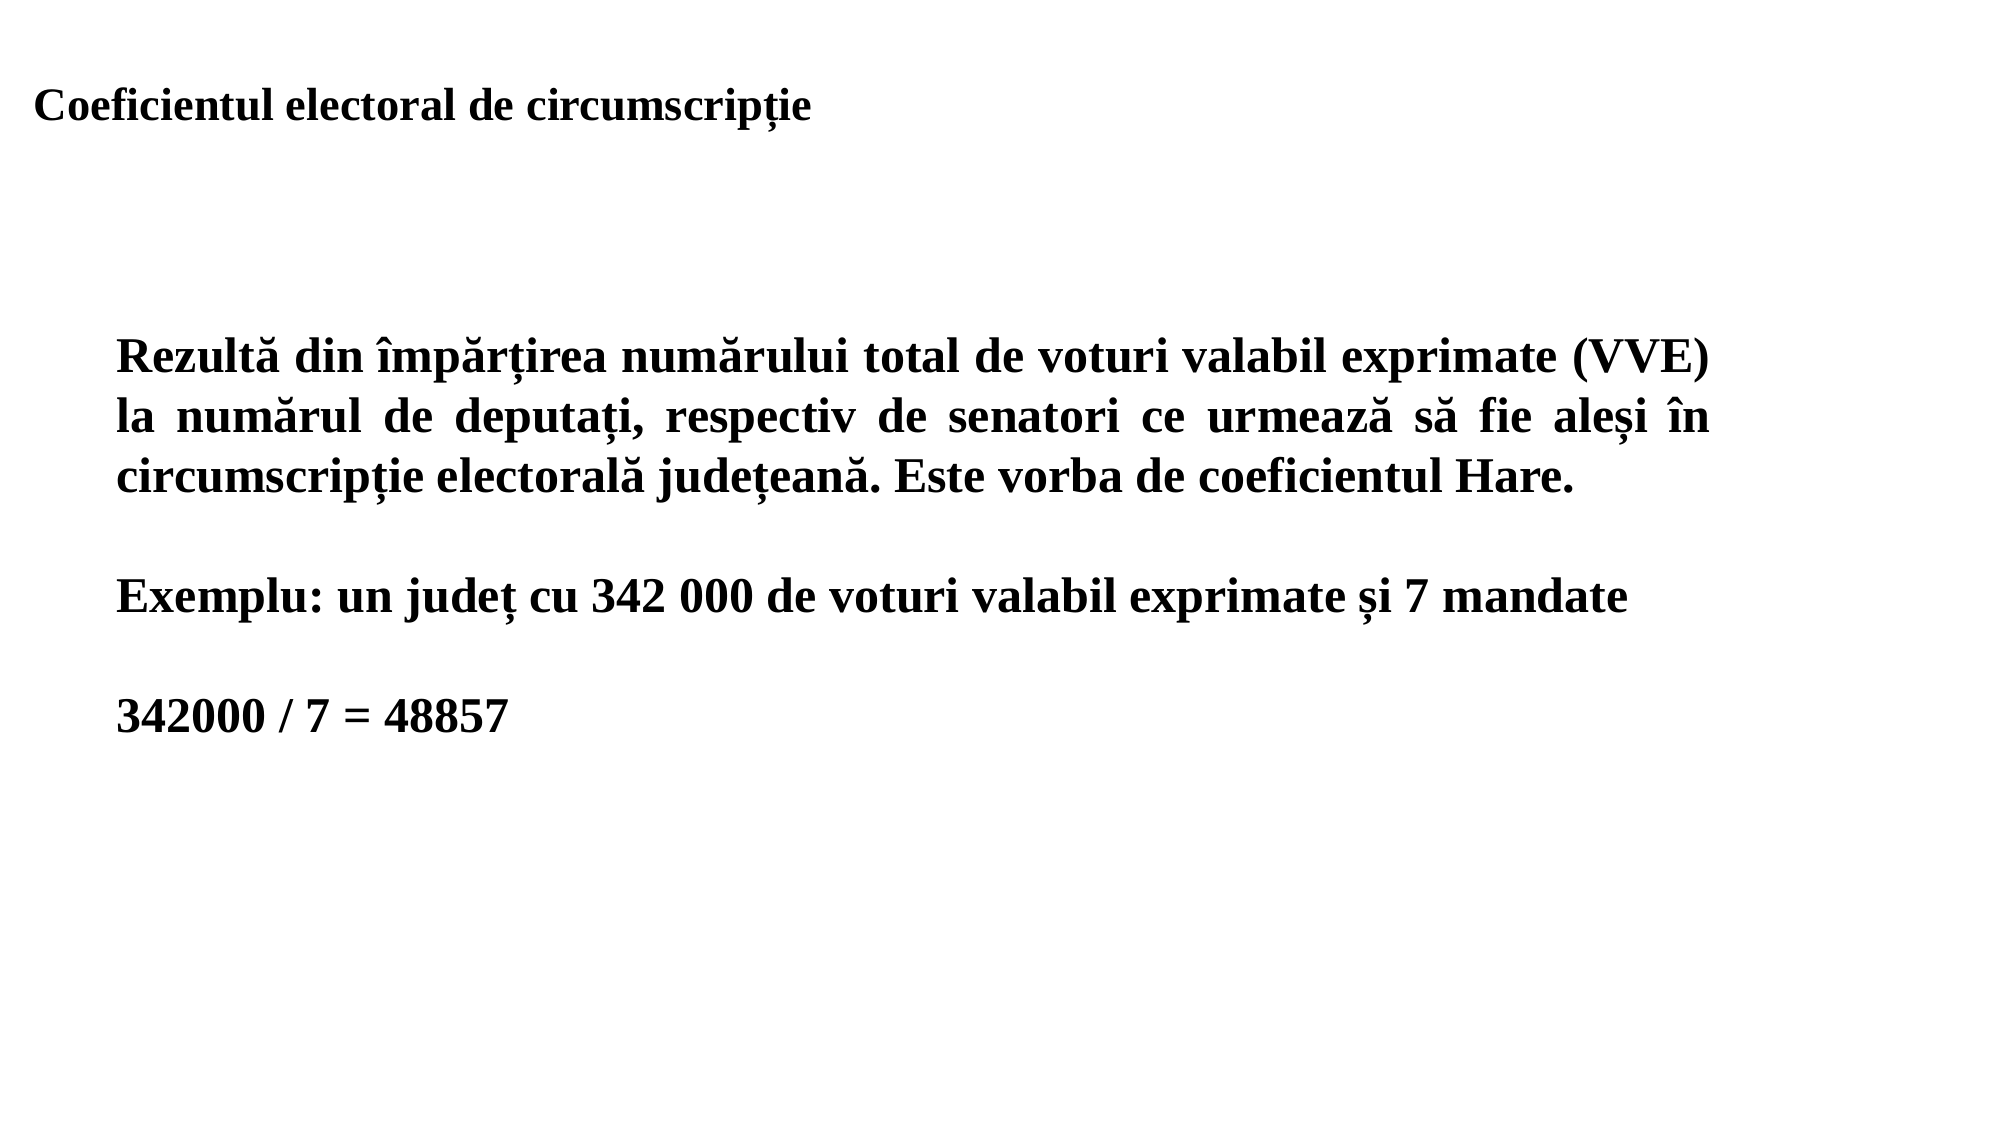

# Coeficientul electoral de circumscripție
Rezultă din împărțirea numărului total de voturi valabil exprimate (VVE) la numărul de deputați, respectiv de senatori ce urmează să fie aleși în circumscripție electorală județeană. Este vorba de coeficientul Hare.
Exemplu: un județ cu 342 000 de voturi valabil exprimate și 7 mandate
342000 / 7 = 48857